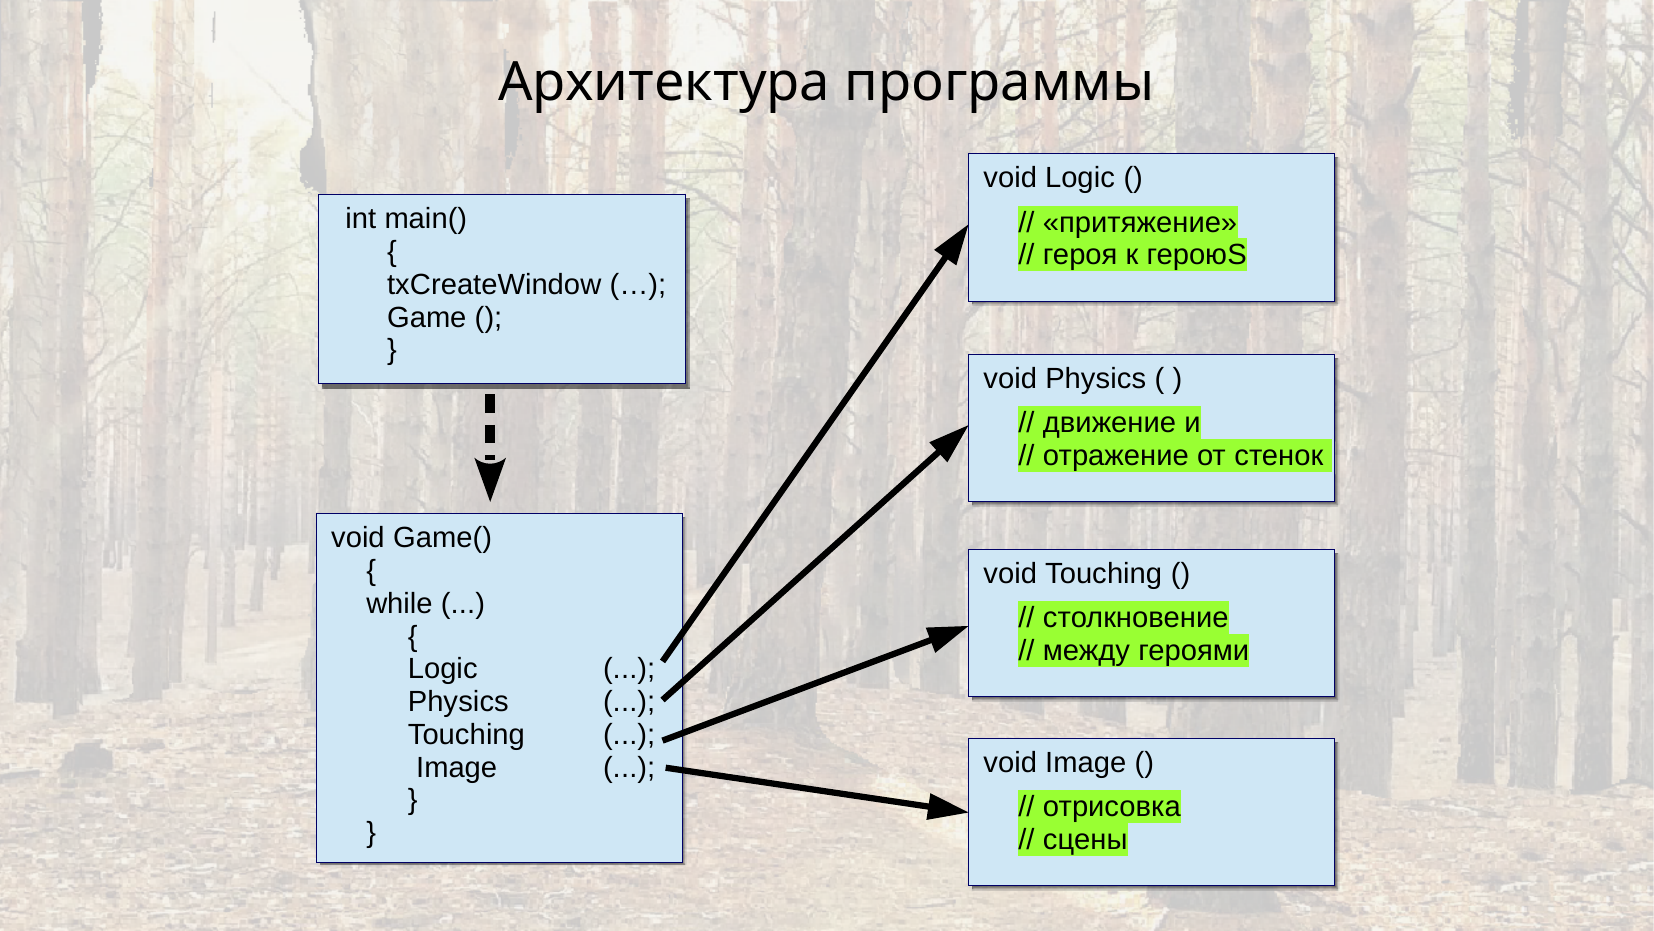

Архитектура программы
void Logic ()
	// «притяжение»
	// героя к героюS
int main()
	{
	txCreateWindow (…);
	Game ();
	}
void Physics ( )
	// движение и
	// отражение от стенок
void Game()
	{
	while (...)
		{
		Logic	(...);
		Physics	(...);
		Touching	(...);
		 Image	(...);
		}
	}
void Touching ()
	// столкновение
	// между героями
void Image ()
	// отрисовка
	// сцены